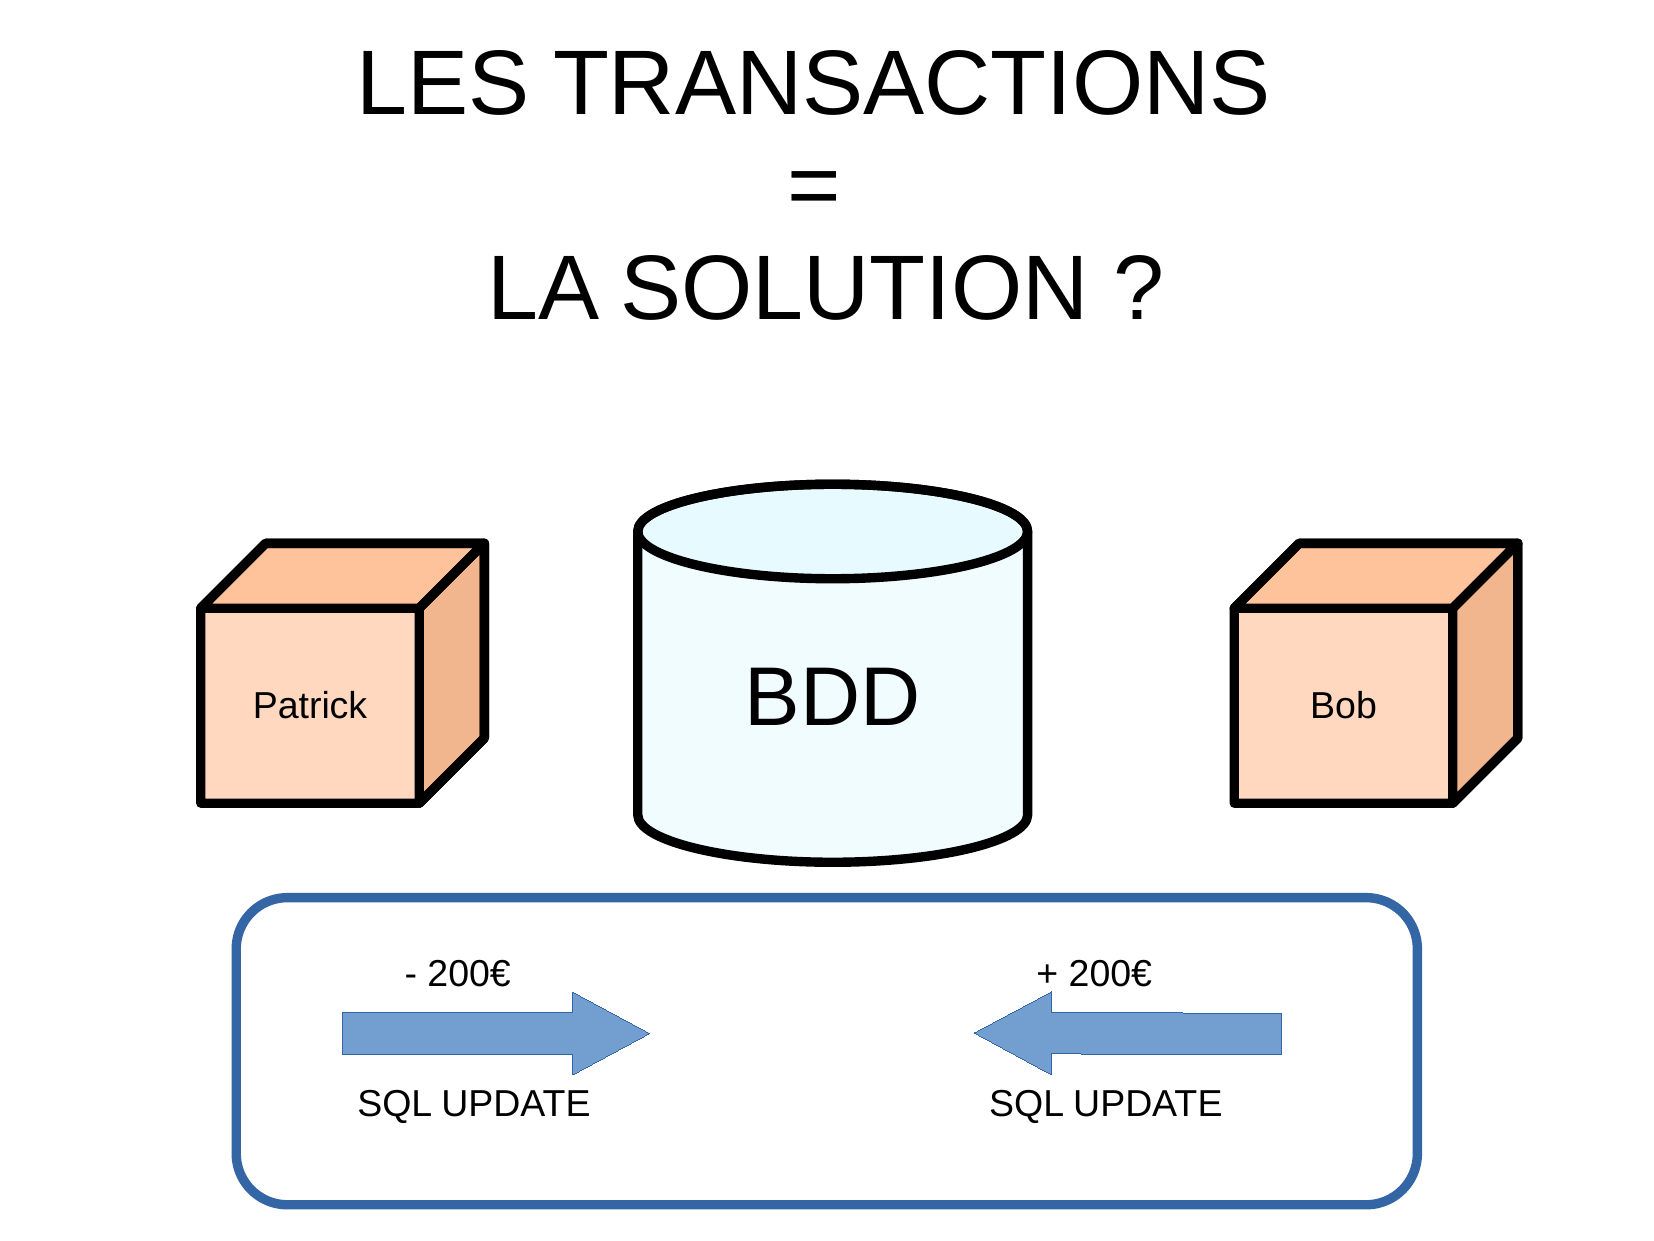

# LES TRANSACTIONS = LA SOLUTION ?
BDD
Patrick
Bob
- 200€
+ 200€
SQL UPDATE
SQL UPDATE